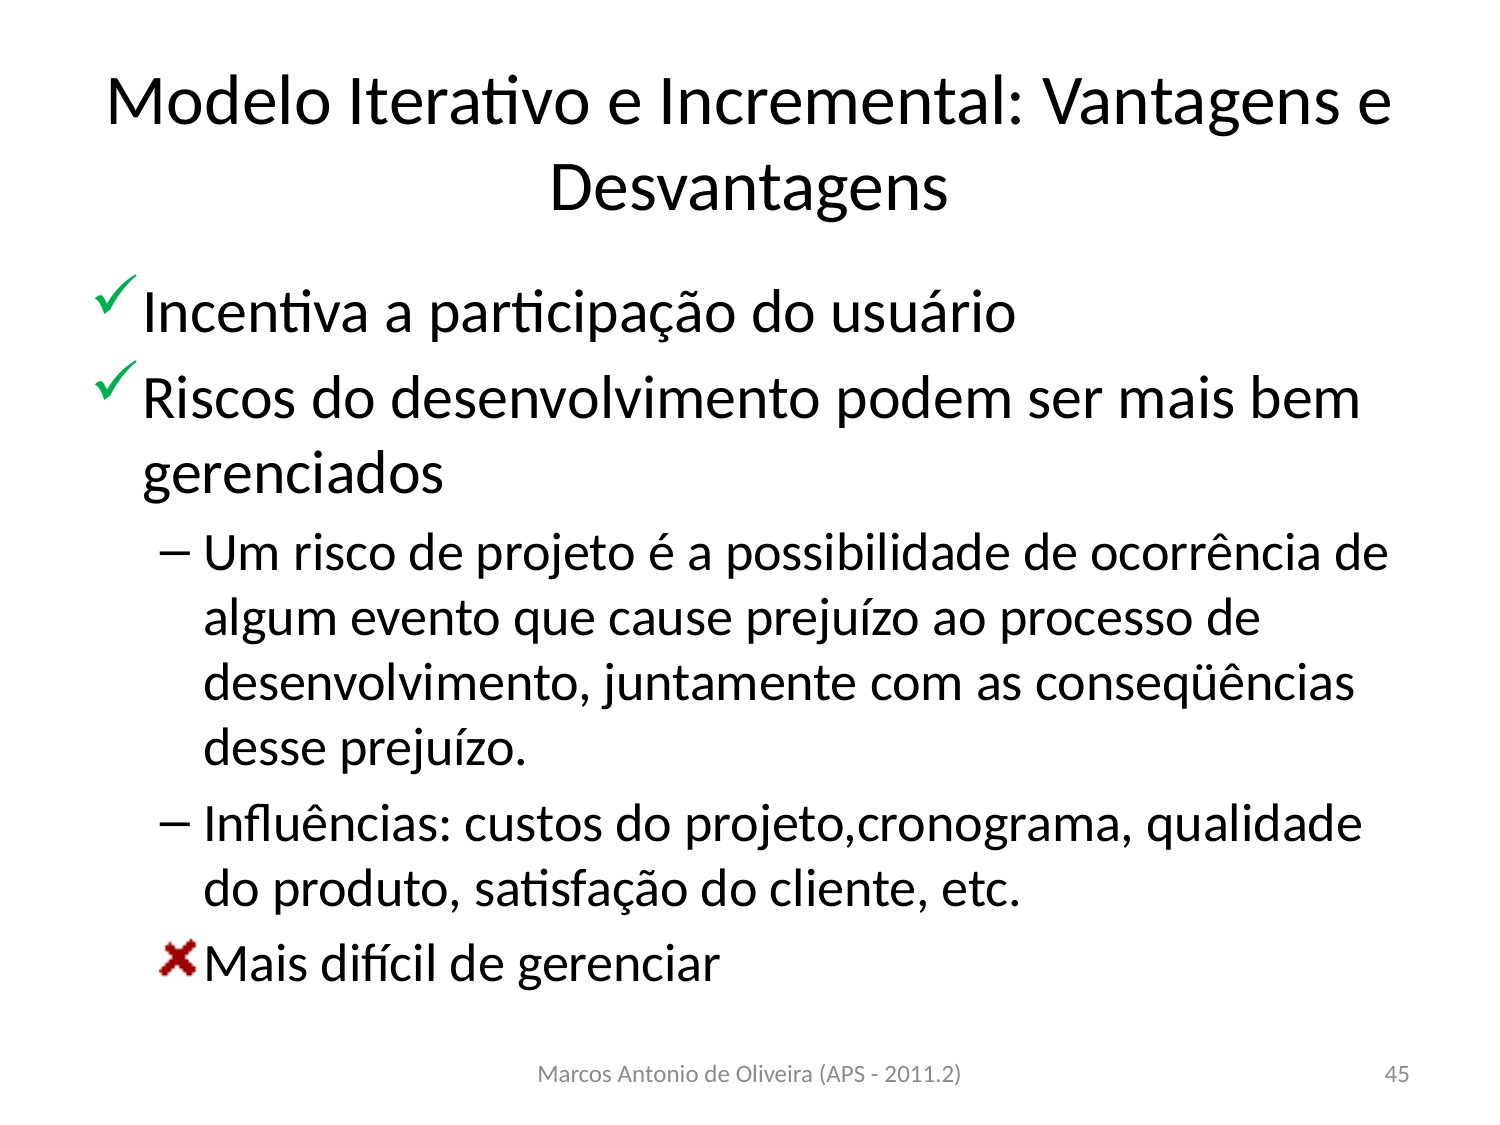

# Modelo Iterativo e Incremental: Vantagens e Desvantagens
Incentiva a participação do usuário
Riscos do desenvolvimento podem ser mais bem gerenciados
Um risco de projeto é a possibilidade de ocorrência de algum evento que cause prejuízo ao processo de desenvolvimento, juntamente com as conseqüências desse prejuízo.
Influências: custos do projeto,cronograma, qualidade do produto, satisfação do cliente, etc.
Mais difícil de gerenciar
Marcos Antonio de Oliveira (APS - 2011.2)